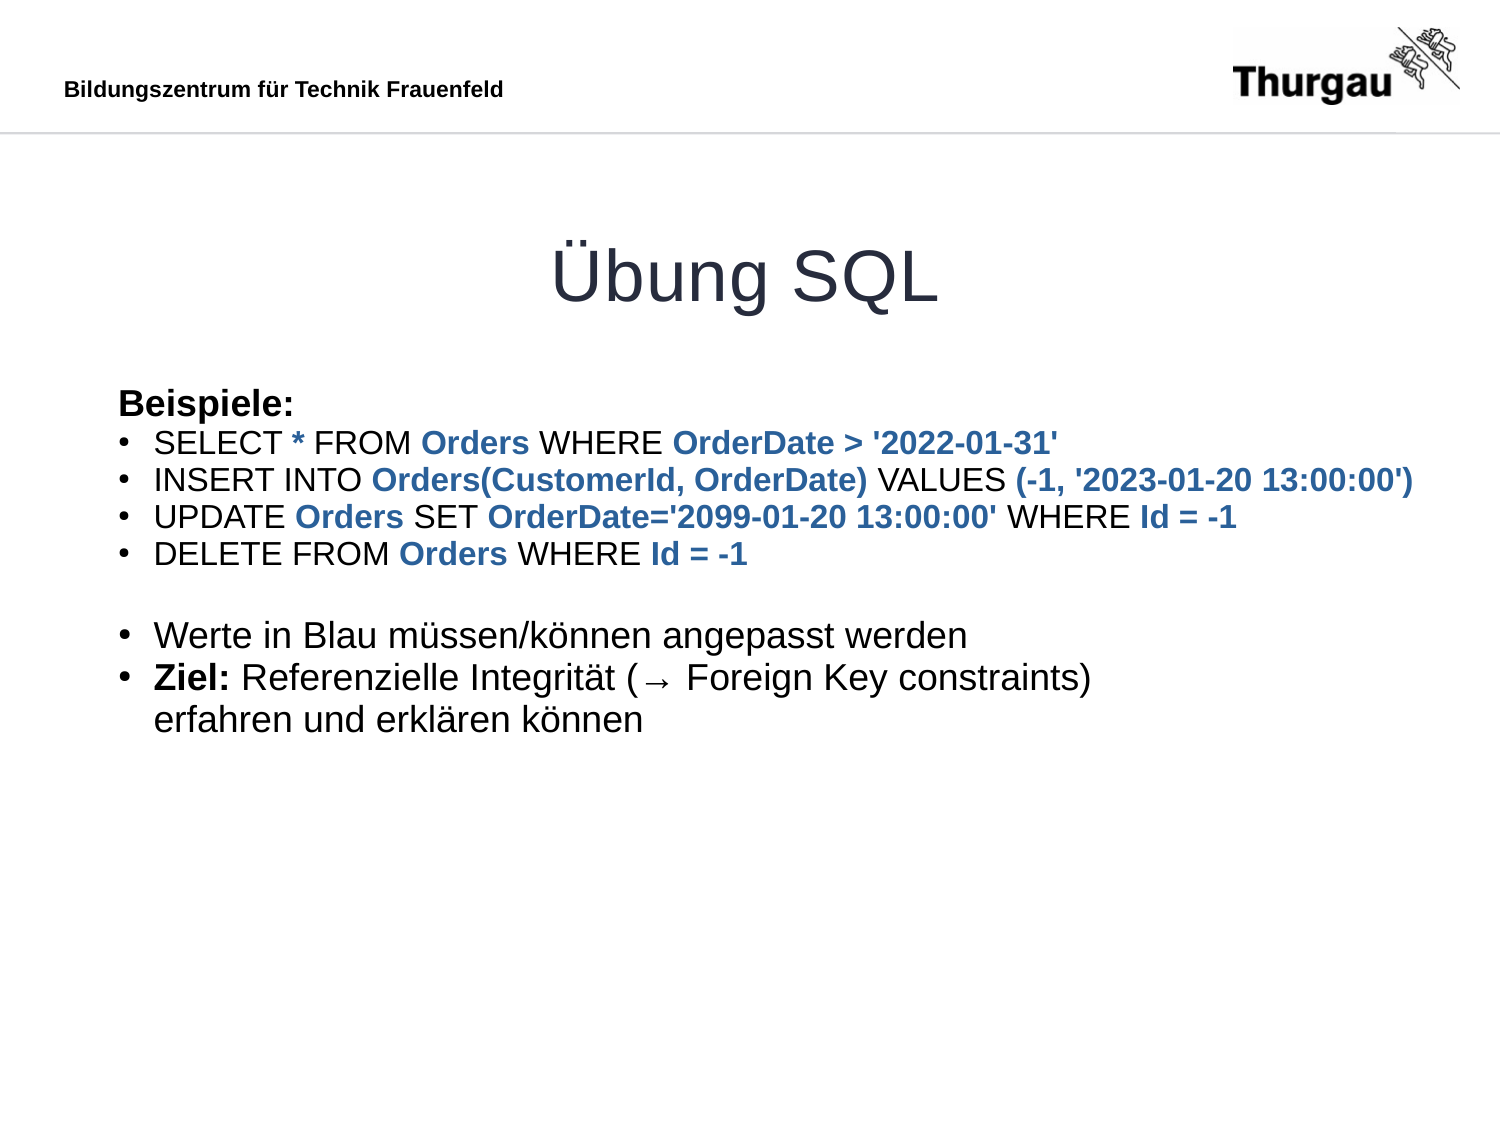

Bildungszentrum für Technik Frauenfeld
Übung SQL
Beispiele:
SELECT * FROM Orders WHERE OrderDate > '2022-01-31'
INSERT INTO Orders(CustomerId, OrderDate) VALUES (-1, '2023-01-20 13:00:00')
UPDATE Orders SET OrderDate='2099-01-20 13:00:00' WHERE Id = -1
DELETE FROM Orders WHERE Id = -1
Werte in Blau müssen/können angepasst werden
Ziel: Referenzielle Integrität (→ Foreign Key constraints)
erfahren und erklären können